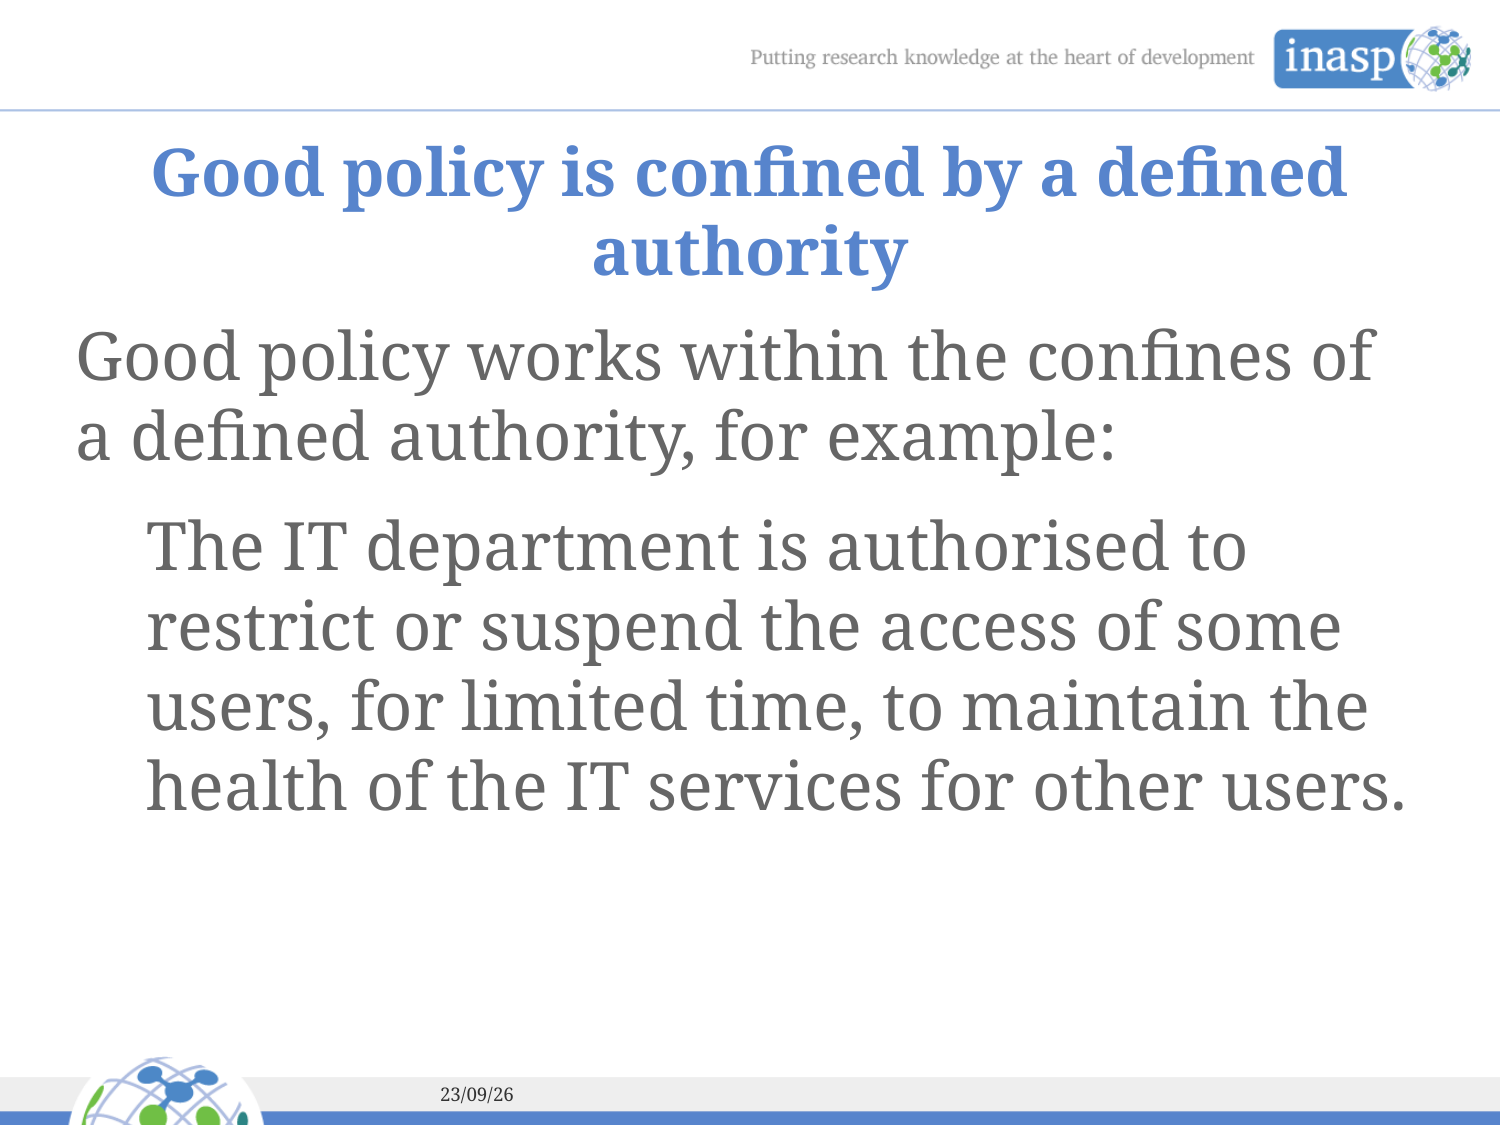

# Good policy is confined by a defined authority
Good policy works within the confines of a defined authority, for example:
The IT department is authorised to restrict or suspend the access of some users, for limited time, to maintain the health of the IT services for other users.